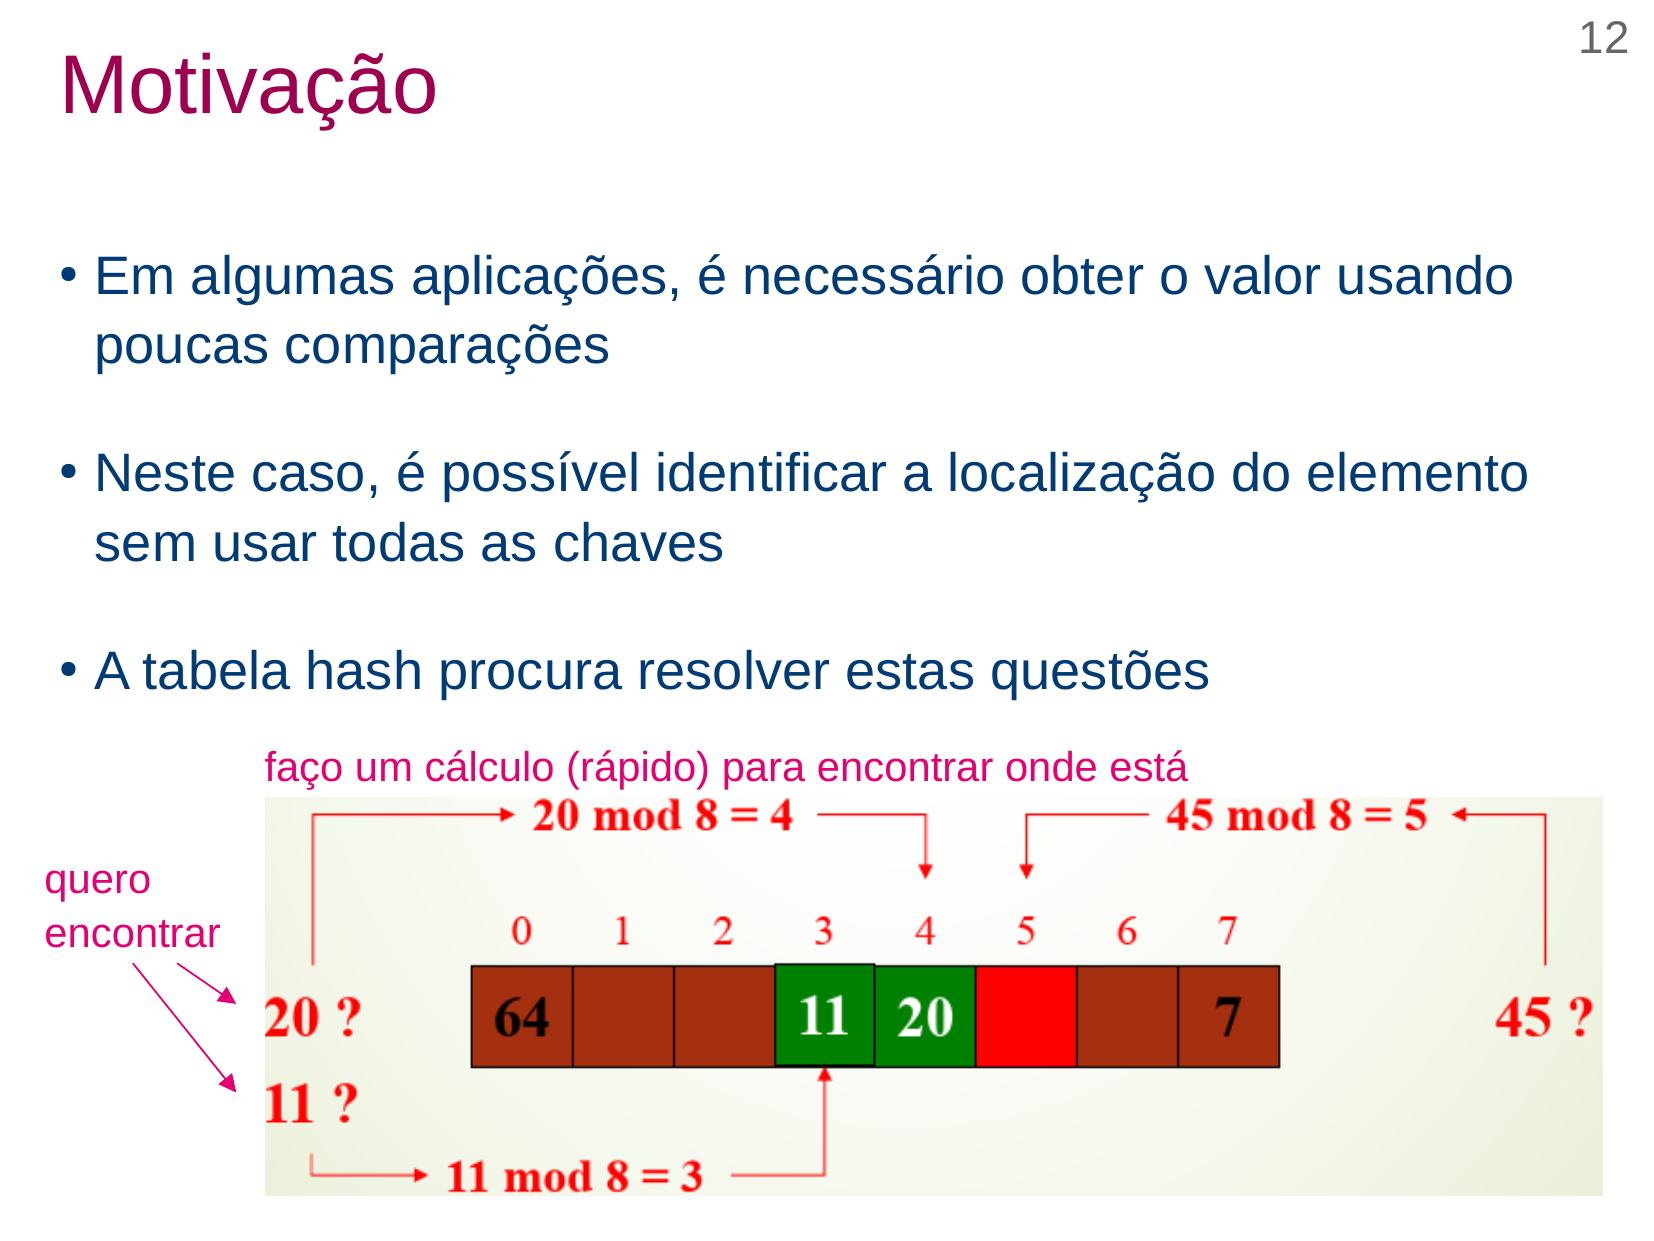

12
# Motivação
Em algumas aplicações, é necessário obter o valor usando poucas comparações
Neste caso, é possível identificar a localização do elemento sem usar todas as chaves
A tabela hash procura resolver estas questões
faço um cálculo (rápido) para encontrar onde está
quero encontrar